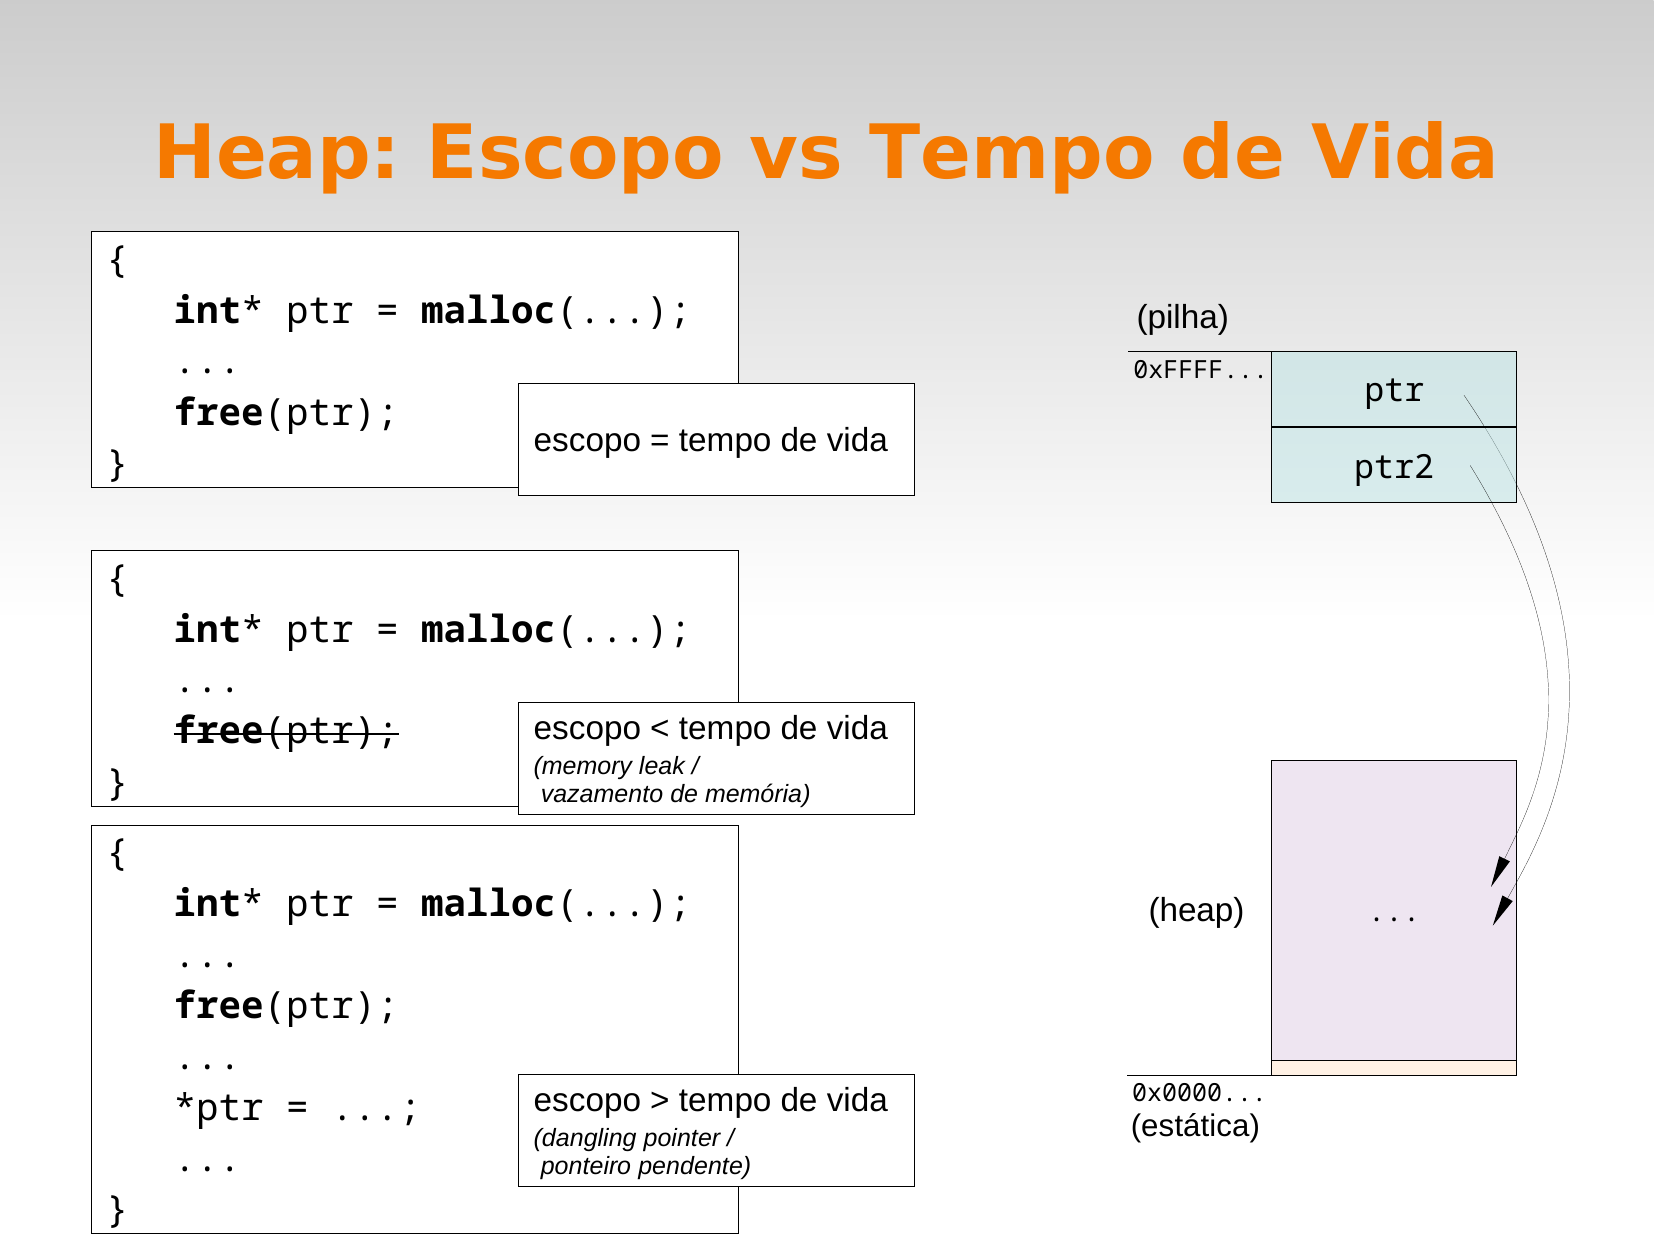

# Heap: Escopo vs Tempo de Vida
{
 int* ptr = malloc(...);
 ...
 free(ptr);
}
(pilha)
ptr
0xFFFF...
escopo = tempo de vida
ptr2
{
 int* ptr = malloc(...);
 ...
 free(ptr);
}
escopo < tempo de vida
(memory leak /
 vazamento de memória)
...
{
 int* ptr = malloc(...);
 ...
 free(ptr);
 ...
 *ptr = ...;
 ...
}
(heap)
escopo > tempo de vida
(dangling pointer /
 ponteiro pendente)
0x0000...
(estática)